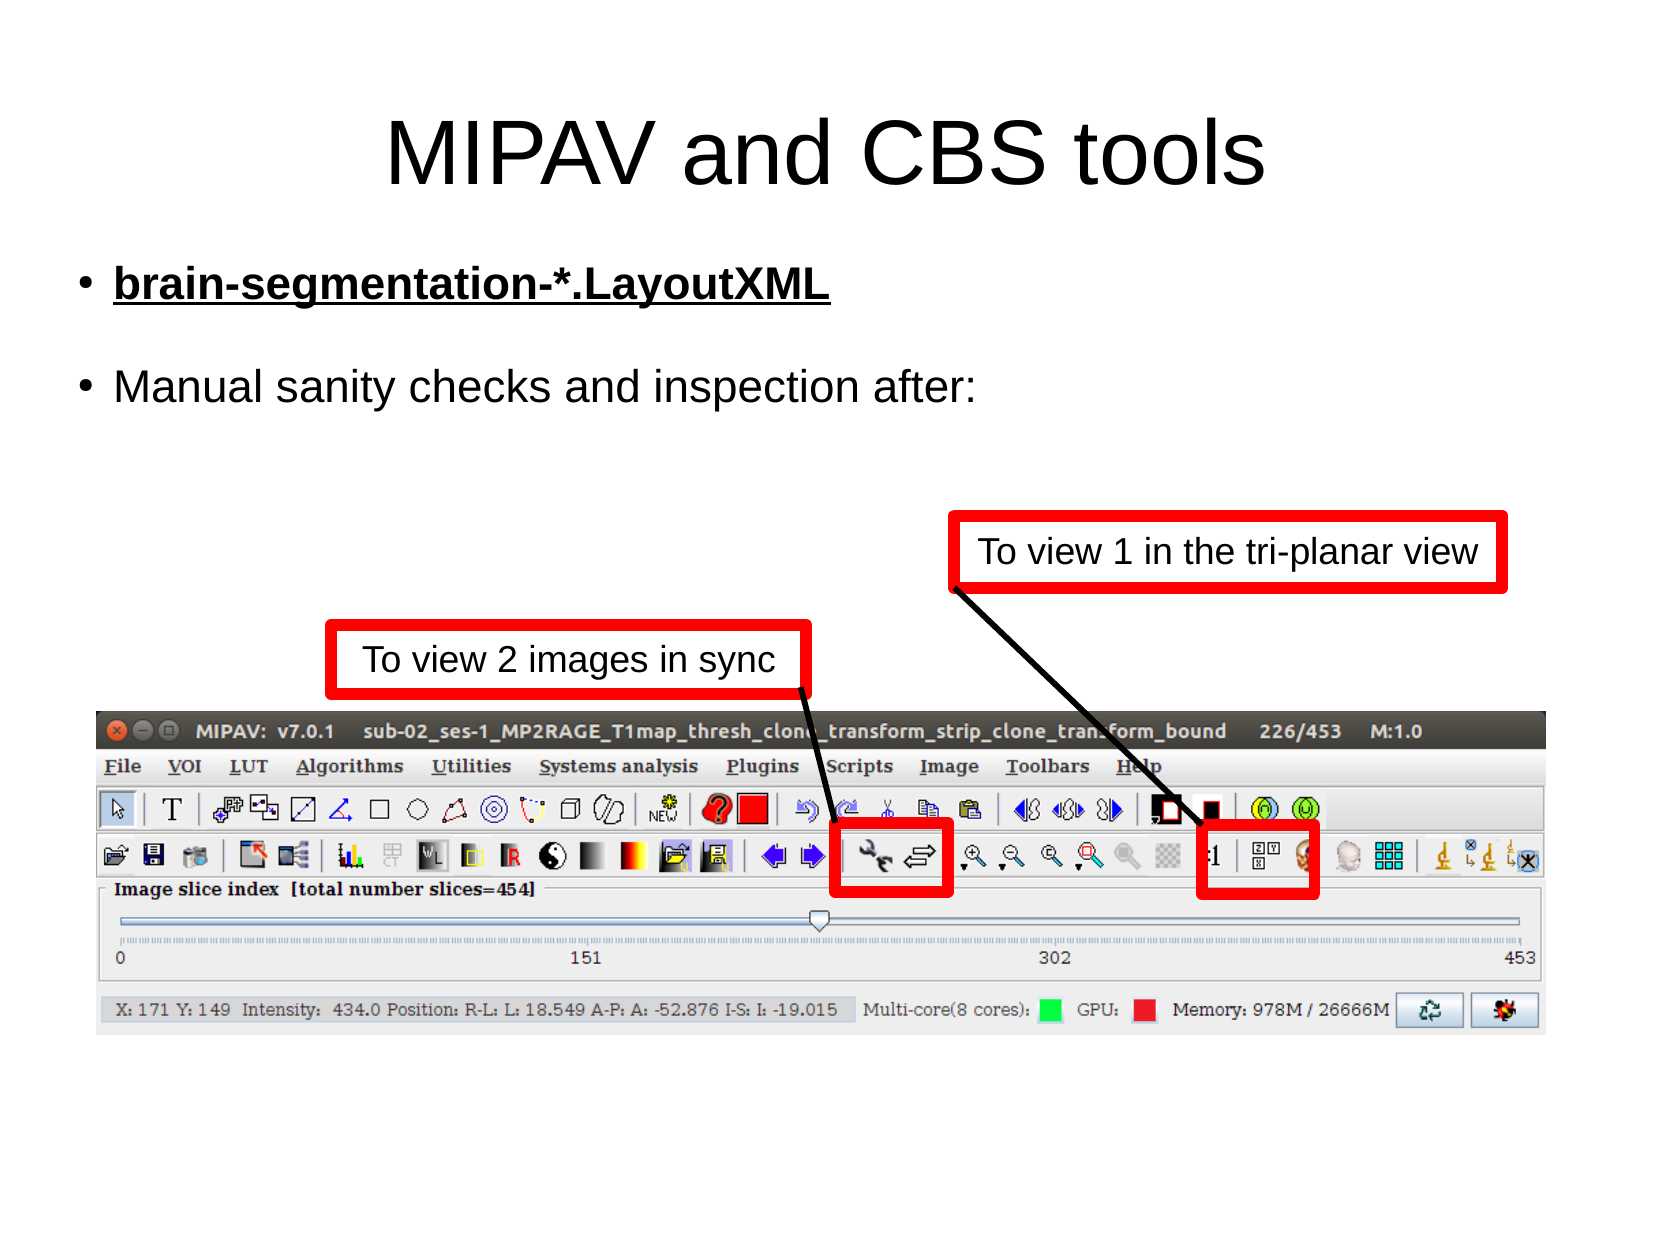

# MIPAV and CBS tools
brain-segmentation-*.LayoutXML
Manual sanity checks and inspection after:
To view 1 in the tri-planar view
To view 2 images in sync